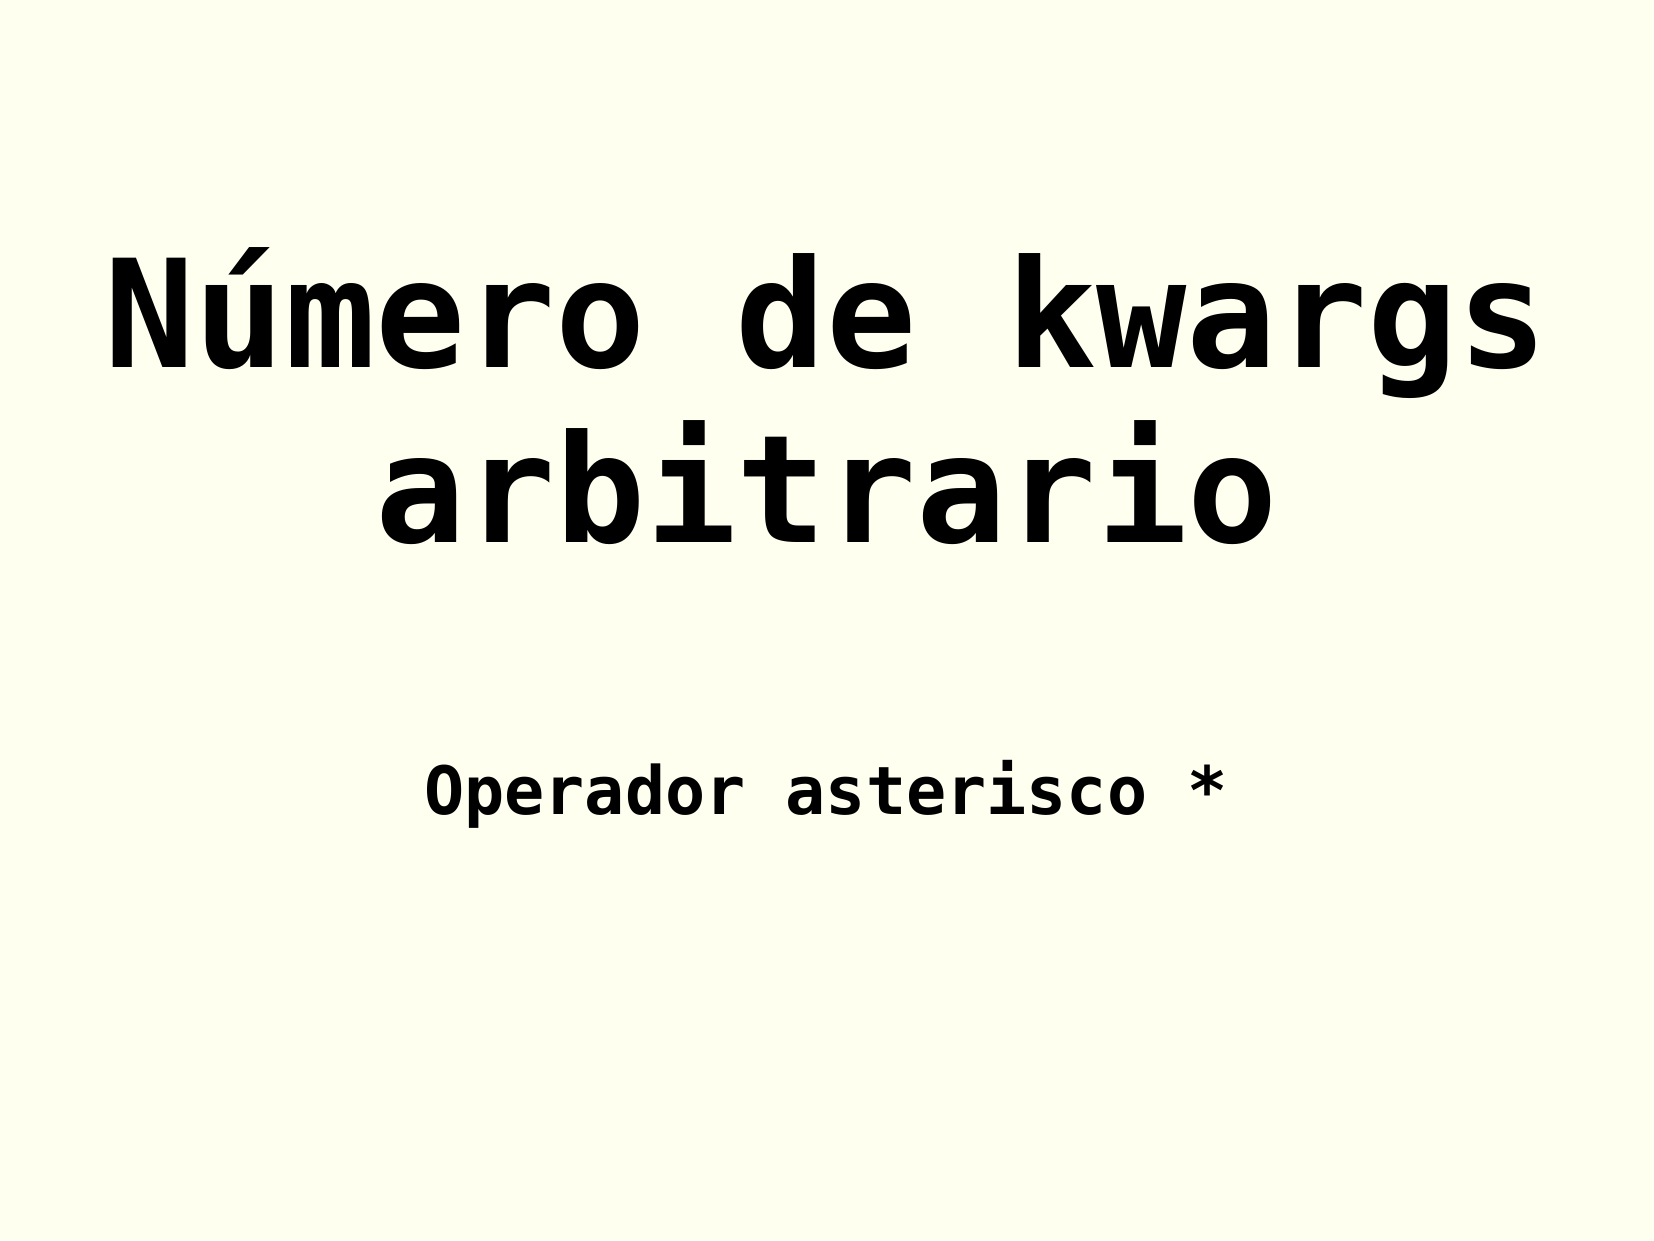

# Número de kwargs arbitrario
Operador asterisco *